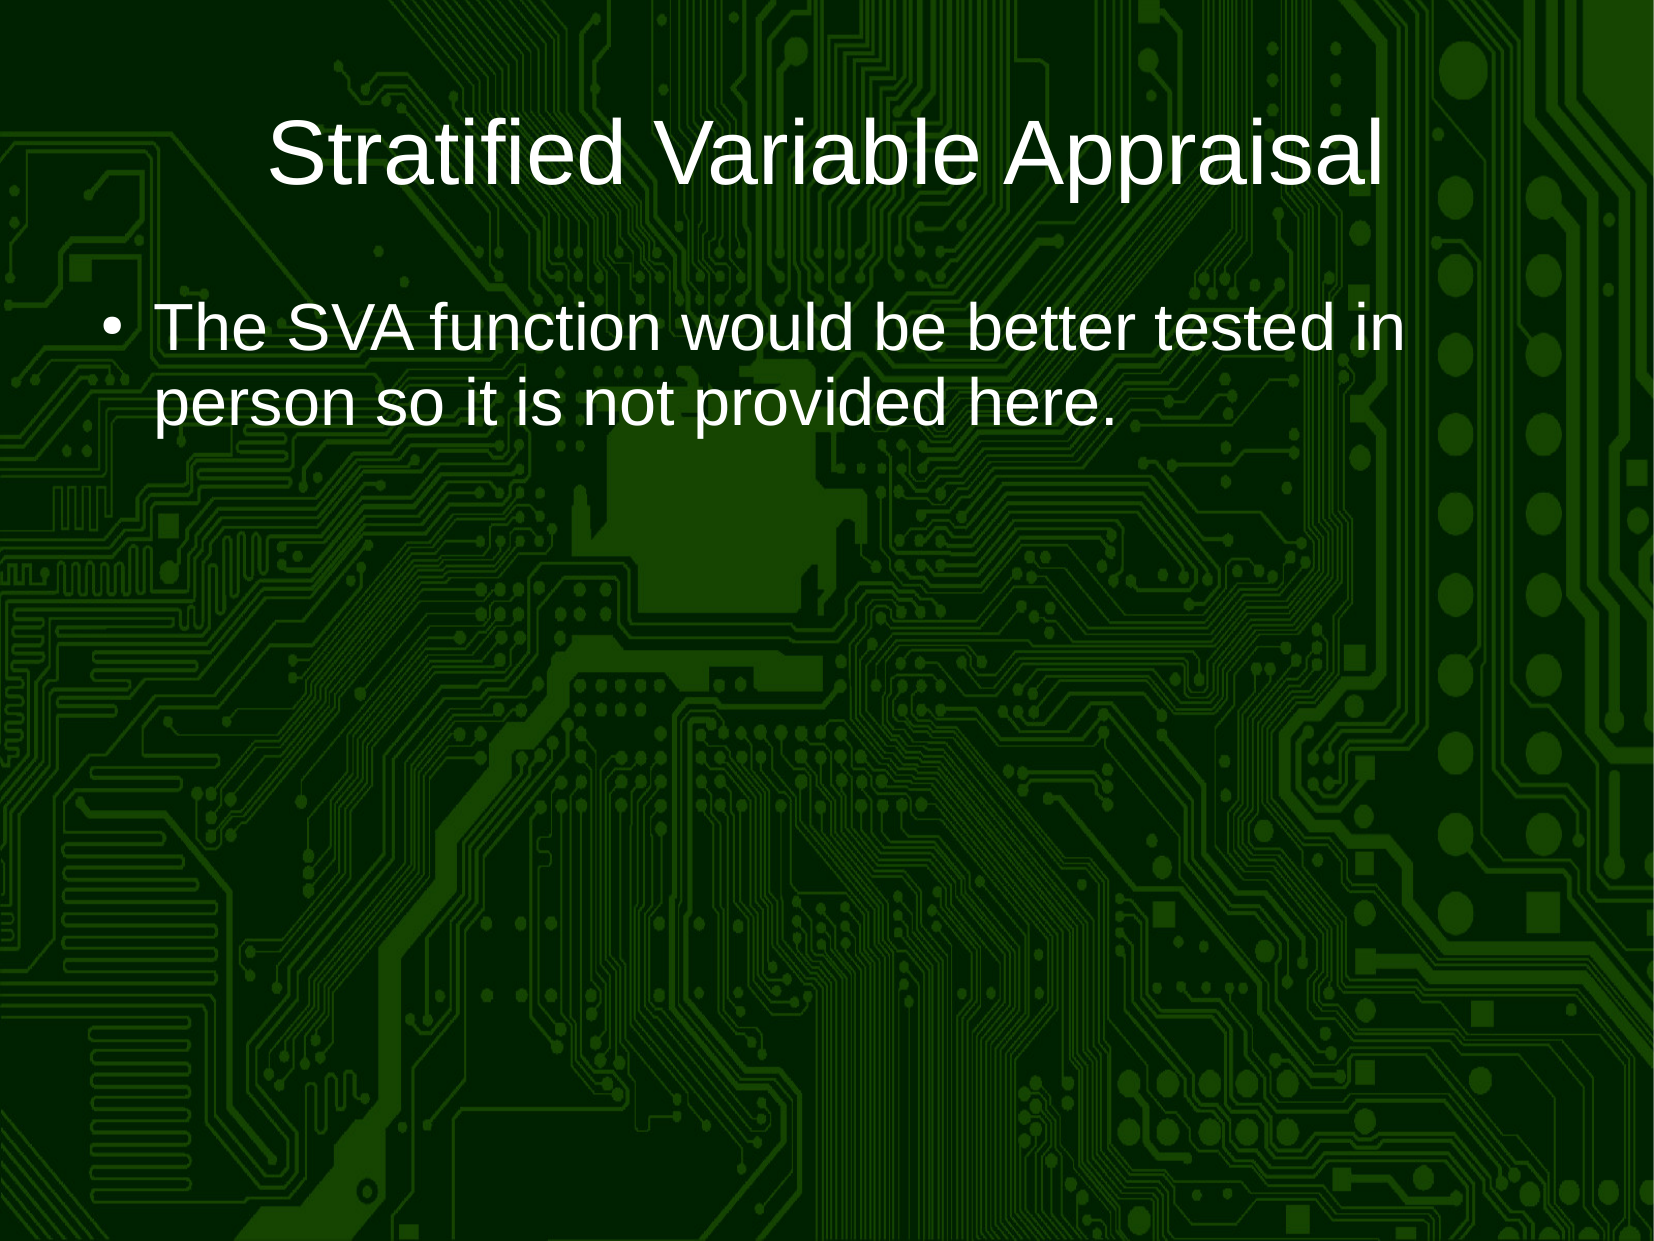

# Stratified Variable Appraisal
The SVA function would be better tested in person so it is not provided here.